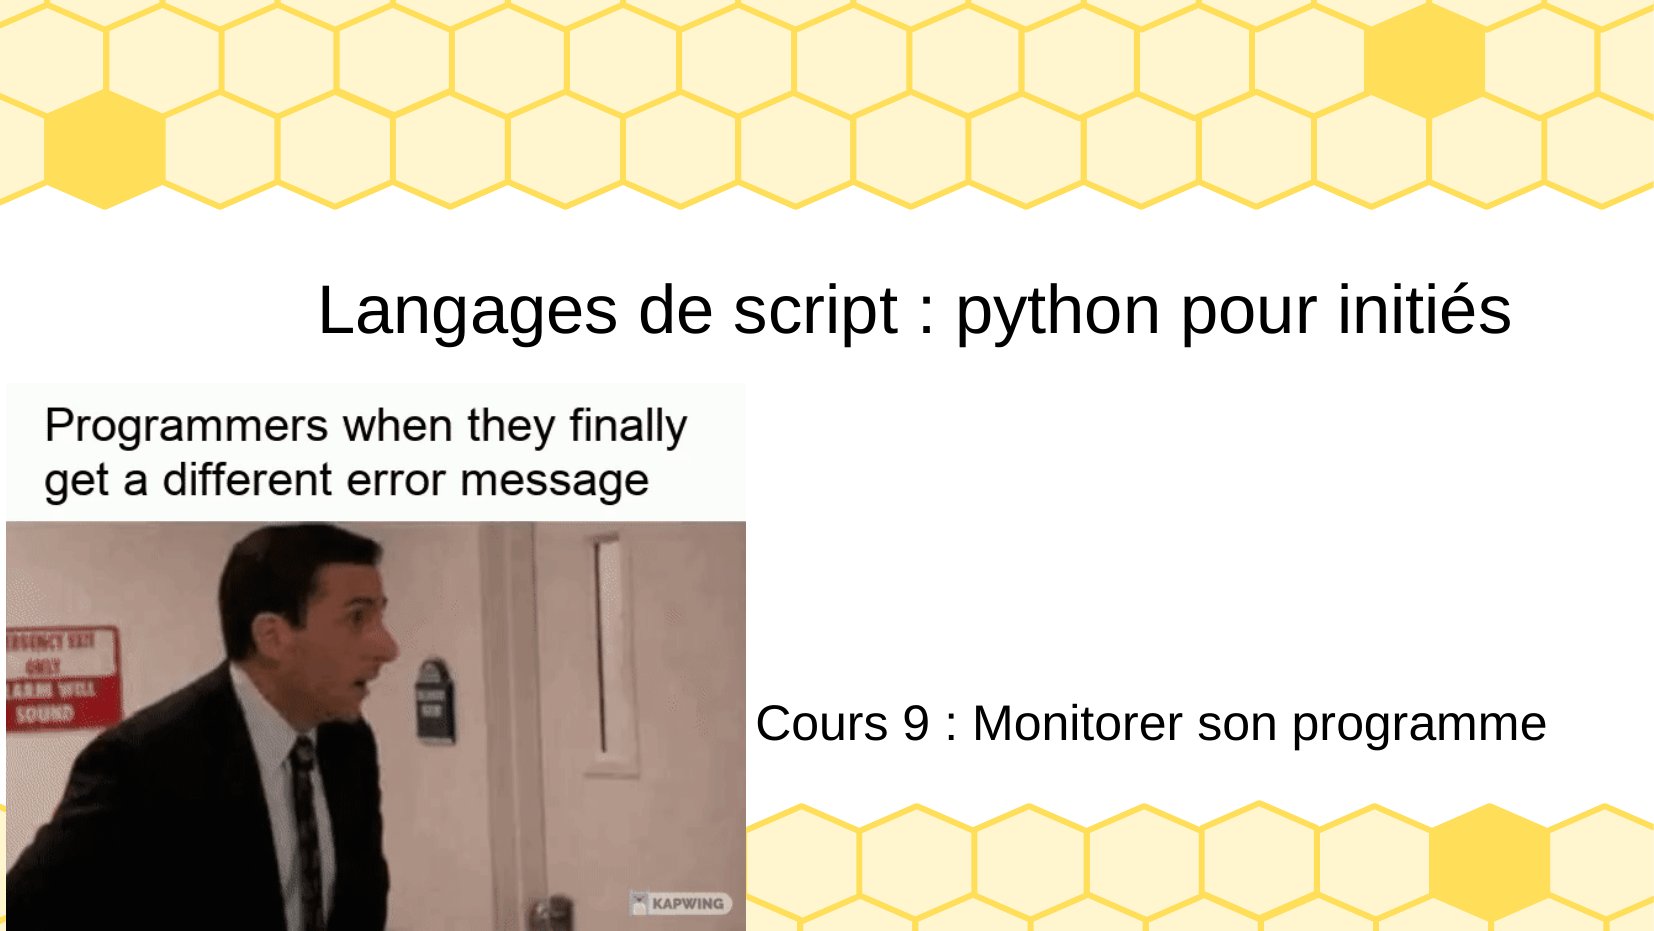

# Langages de script : python pour initiés
Cours 9 : Monitorer son programme